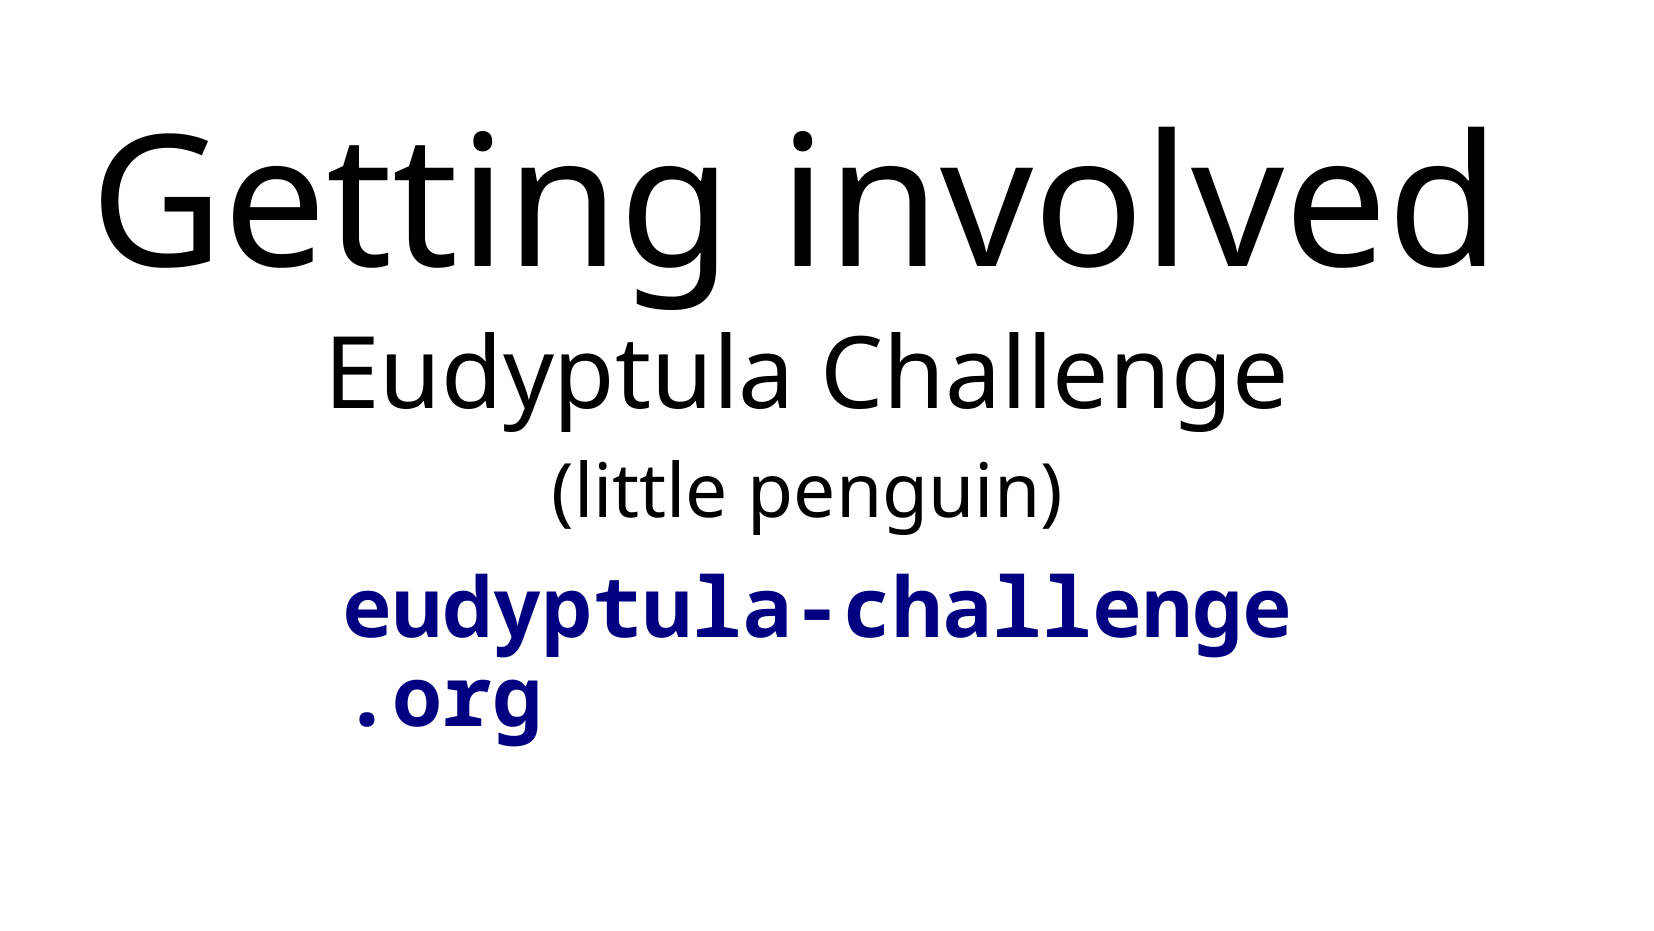

Getting involved
Eudyptula Challenge
(little penguin)
eudyptula-challenge.org
2.6.20 to 2.6.24-rc8